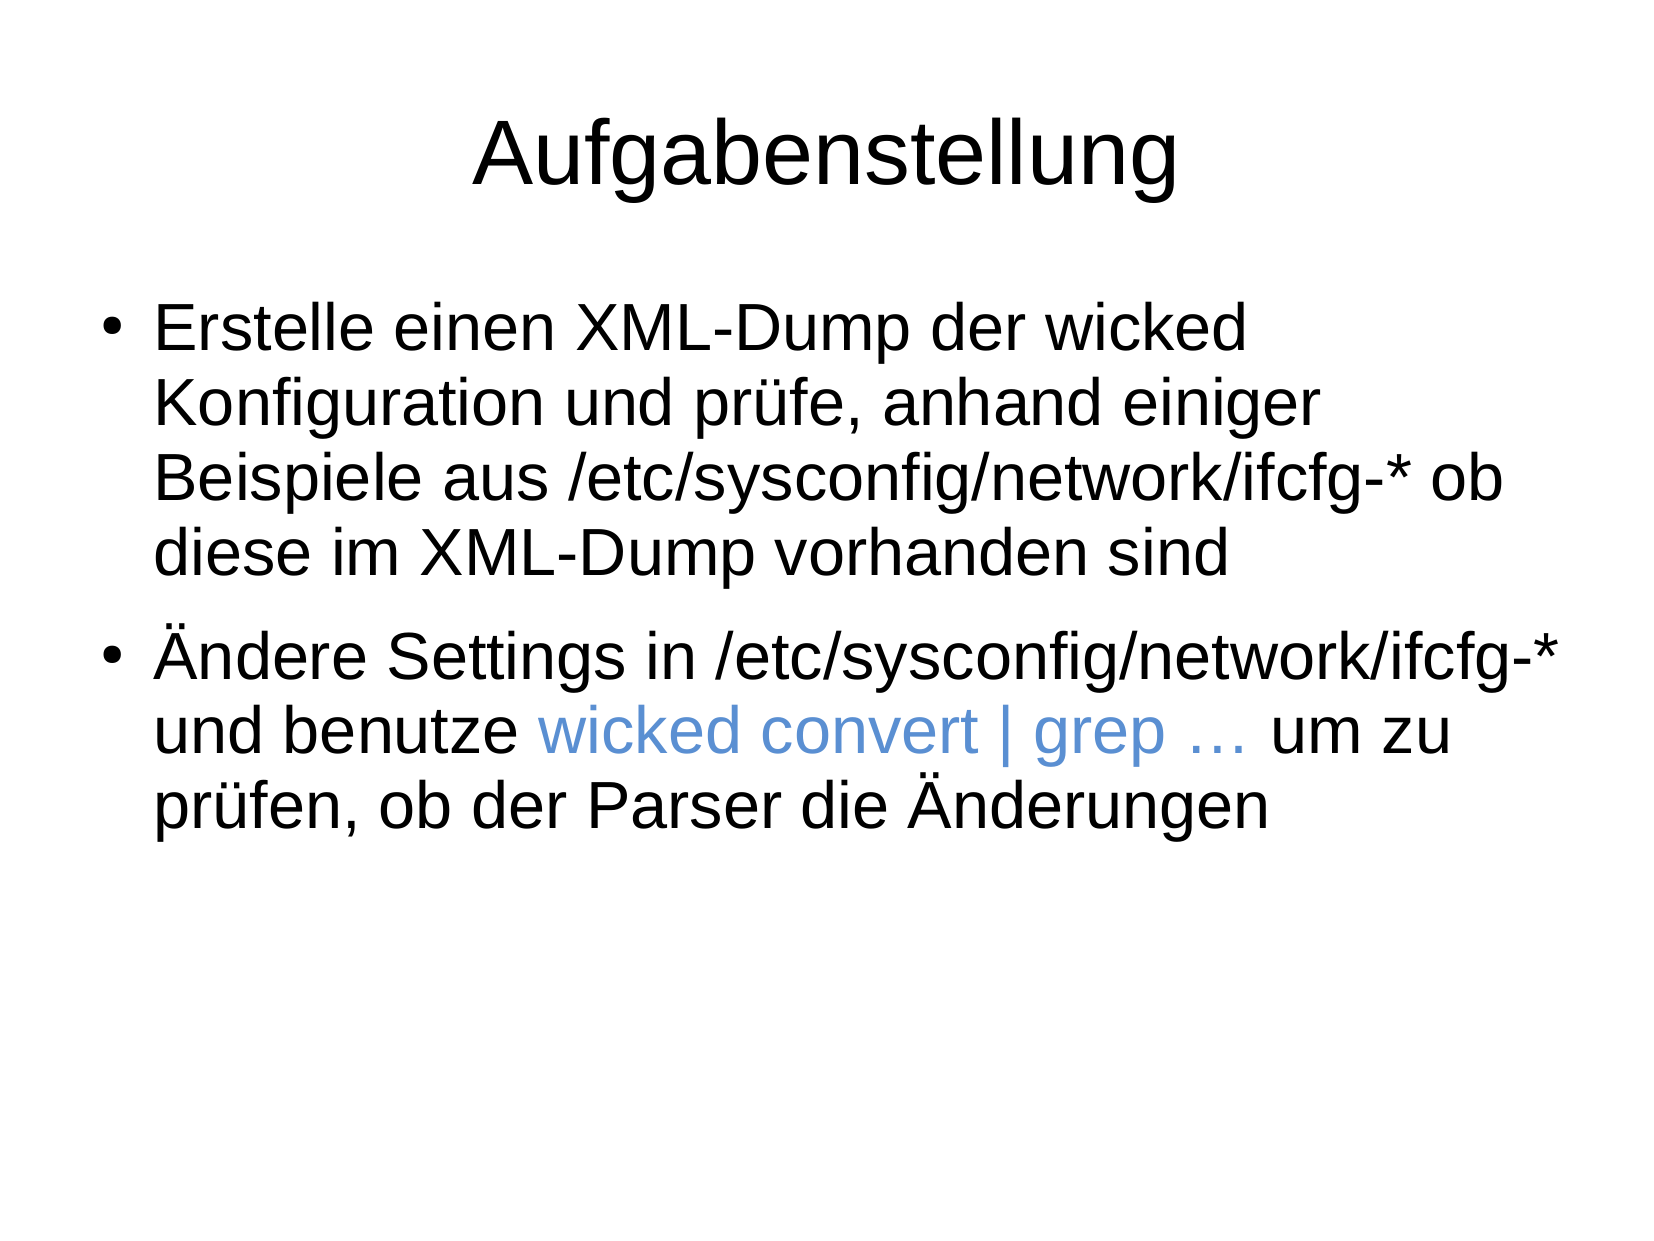

# Aufgabenstellung
Erstelle einen XML-Dump der wicked Konfiguration und prüfe, anhand einiger Beispiele aus /etc/sysconfig/network/ifcfg-* ob diese im XML-Dump vorhanden sind
Ändere Settings in /etc/sysconfig/network/ifcfg-* und benutze wicked convert | grep … um zu prüfen, ob der Parser die Änderungen